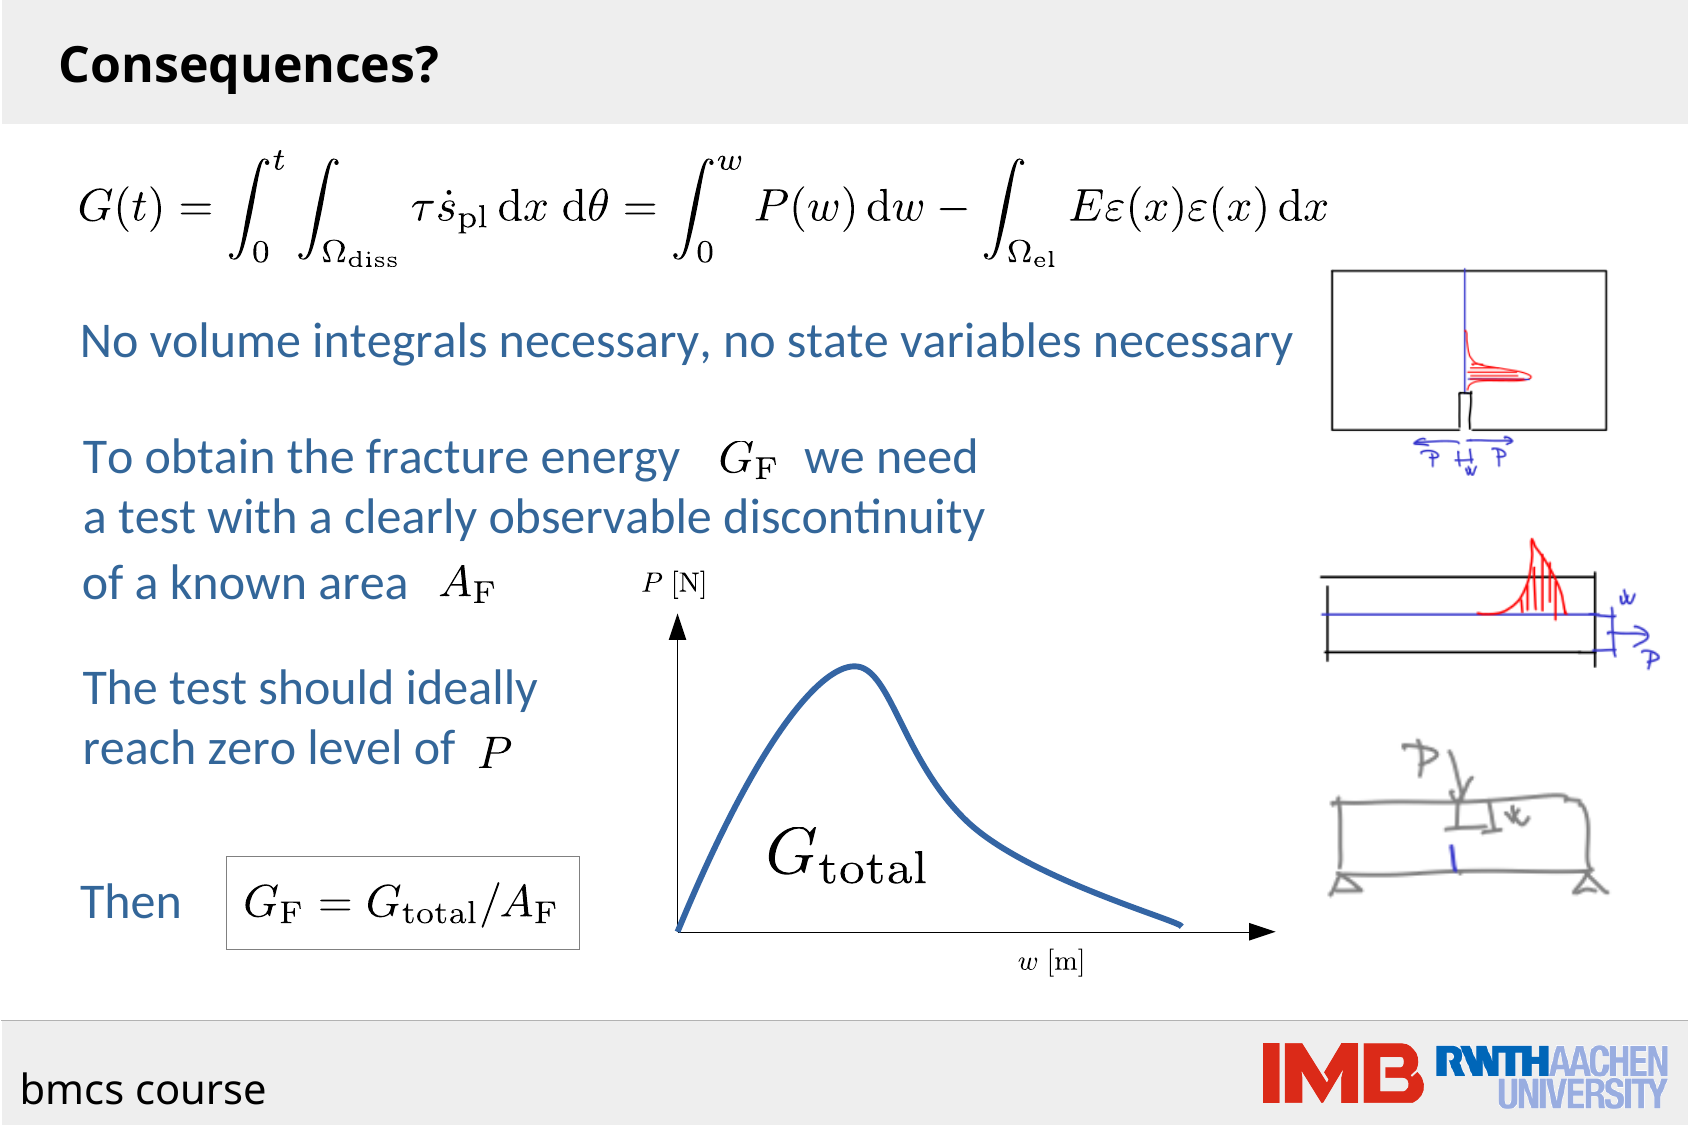

# Consequences?
No volume integrals necessary, no state variables necessary
To obtain the fracture energy we need
a test with a clearly observable discontinuity
of a known area
The test should ideally
reach zero level of
Then